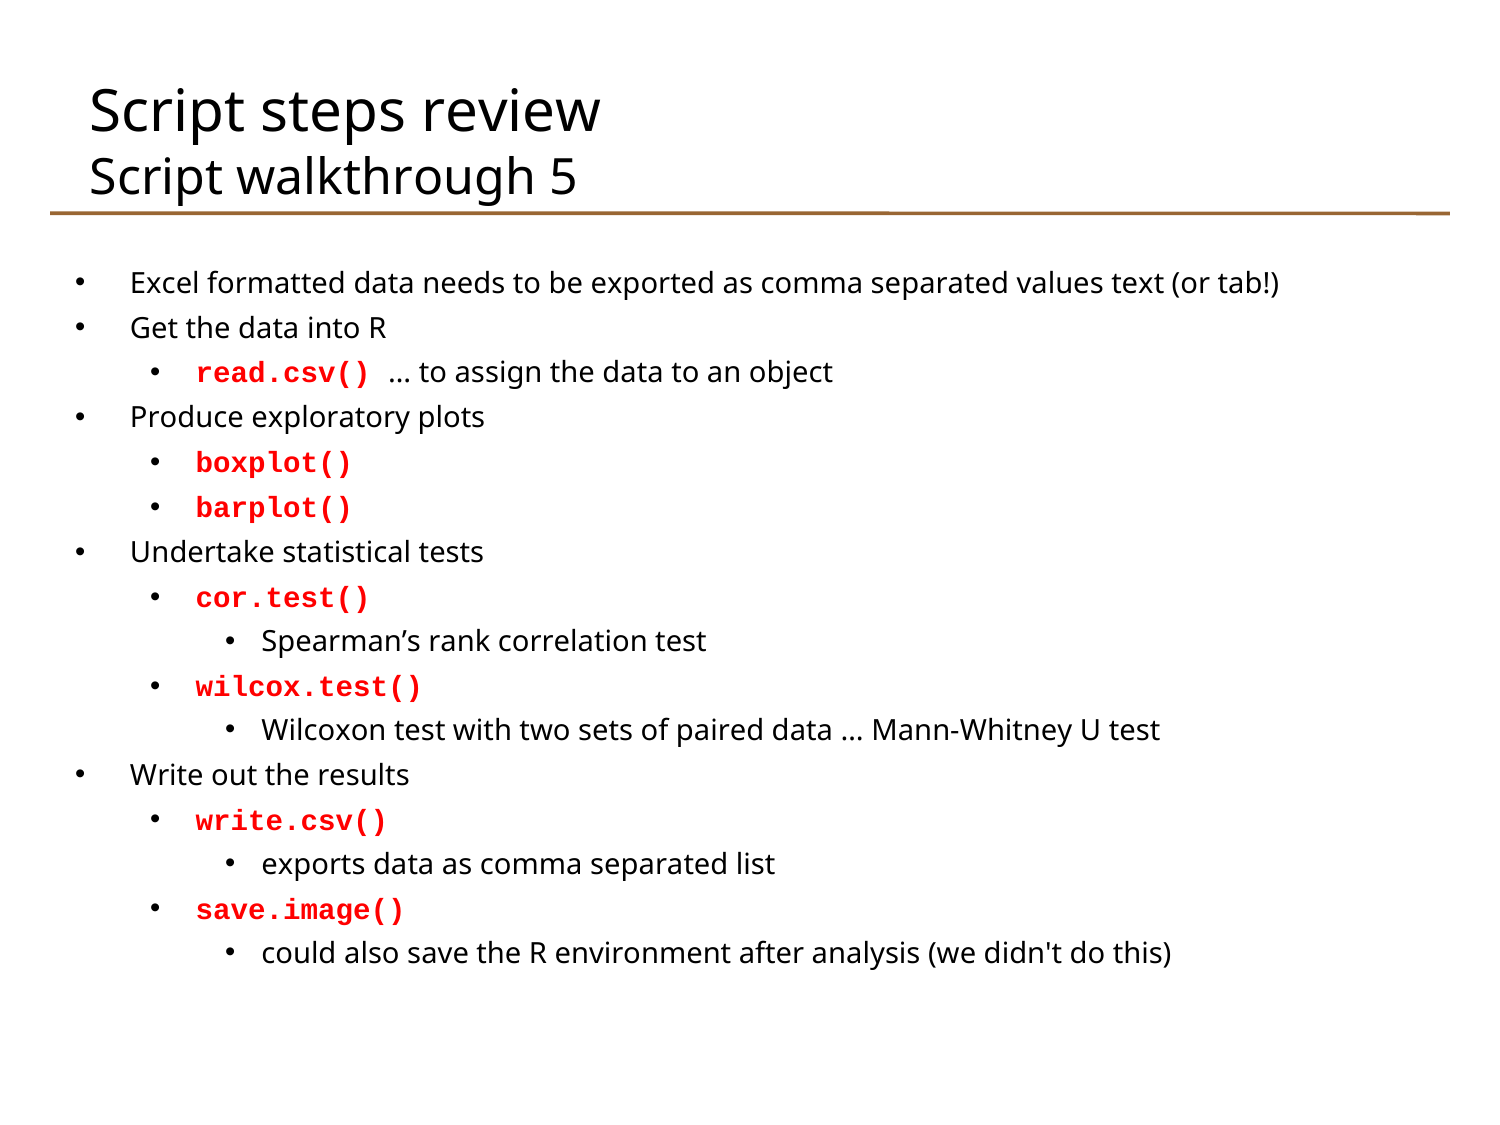

Script steps review
Script walkthrough 5
Excel formatted data needs to be exported as comma separated values text (or tab!)
Get the data into R
read.csv() … to assign the data to an object
Produce exploratory plots
boxplot()
barplot()
Undertake statistical tests
cor.test()
Spearman’s rank correlation test
wilcox.test()
Wilcoxon test with two sets of paired data … Mann-Whitney U test
Write out the results
write.csv()
exports data as comma separated list
save.image()
could also save the R environment after analysis (we didn't do this)